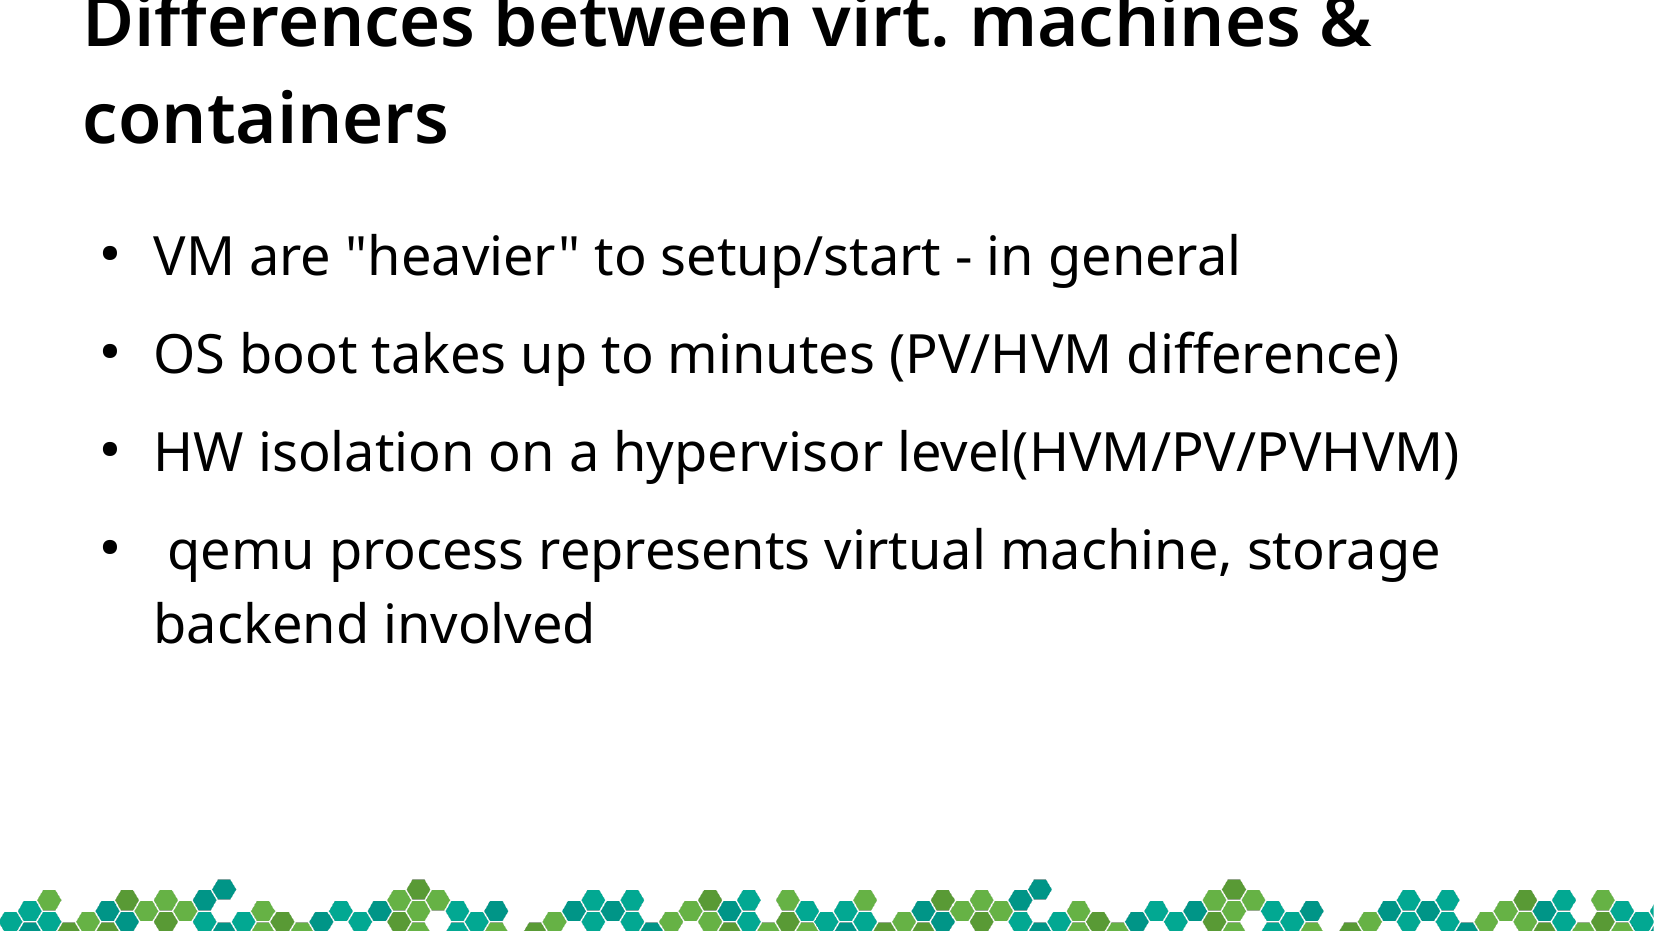

# Differences between virt. machines & containers
VM are "heavier" to setup/start - in general
OS boot takes up to minutes (PV/HVM difference)
HW isolation on a hypervisor level(HVM/PV/PVHVM)
 qemu process represents virtual machine, storage backend involved